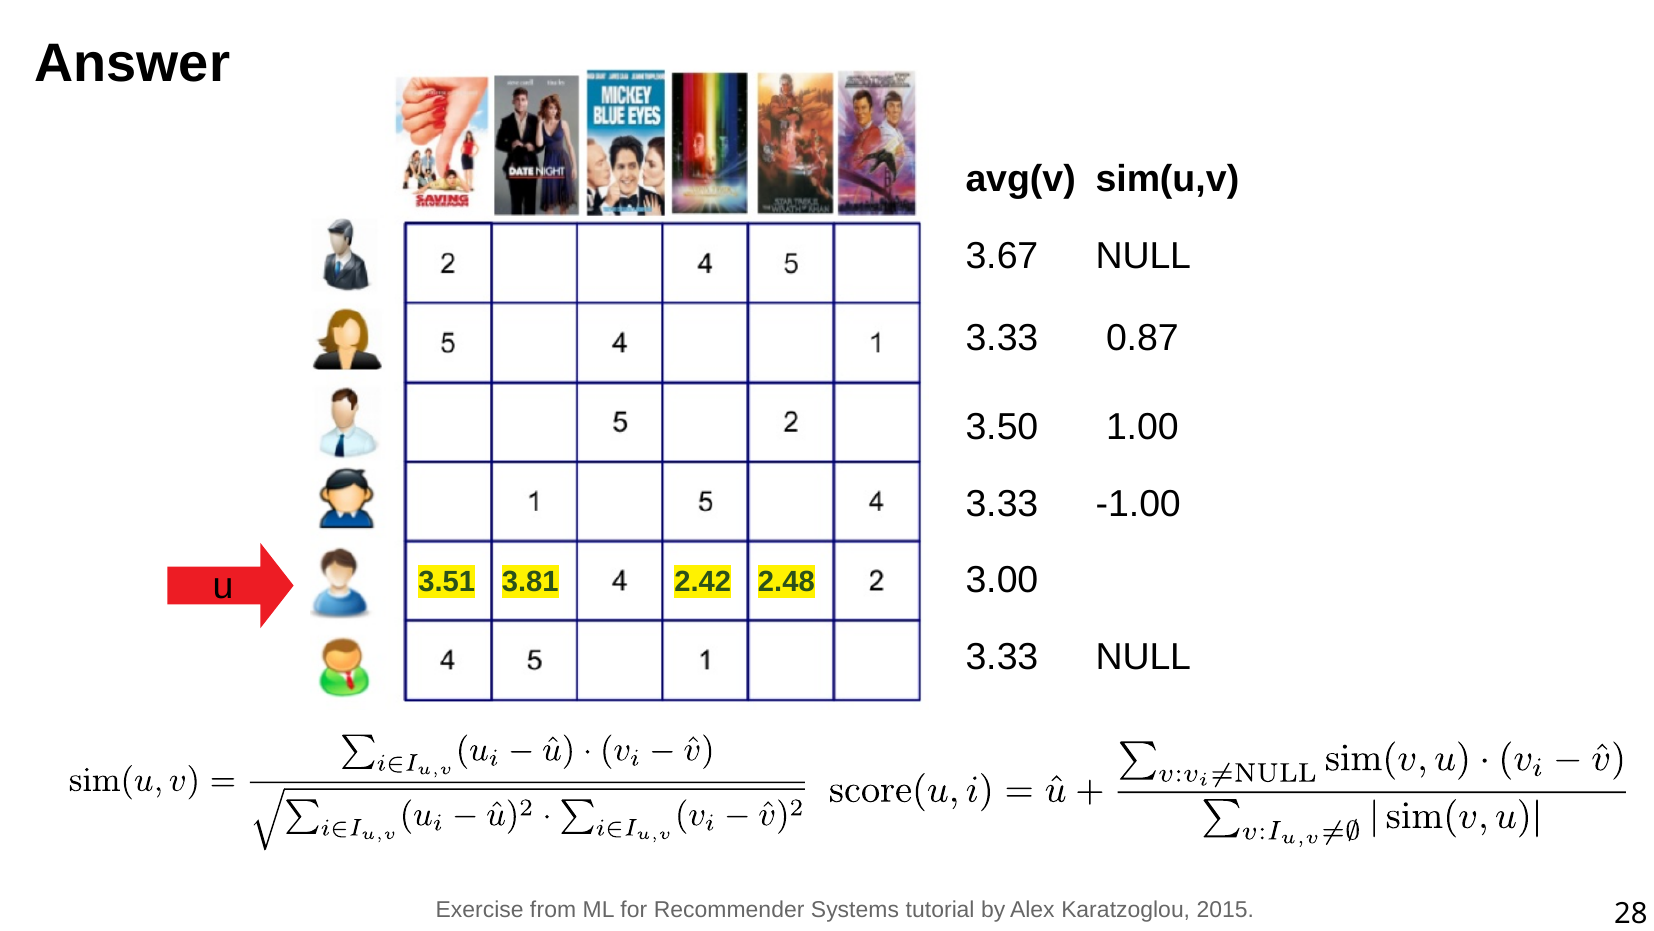

Answer
avg(v)
sim(u,v)
3.67
NULL
3.33
 0.87
3.50
 1.00
3.33
-1.00
u
3.00
3.51
3.81
2.42
2.48
3.33
NULL
Exercise from ML for Recommender Systems tutorial by Alex Karatzoglou, 2015.
28